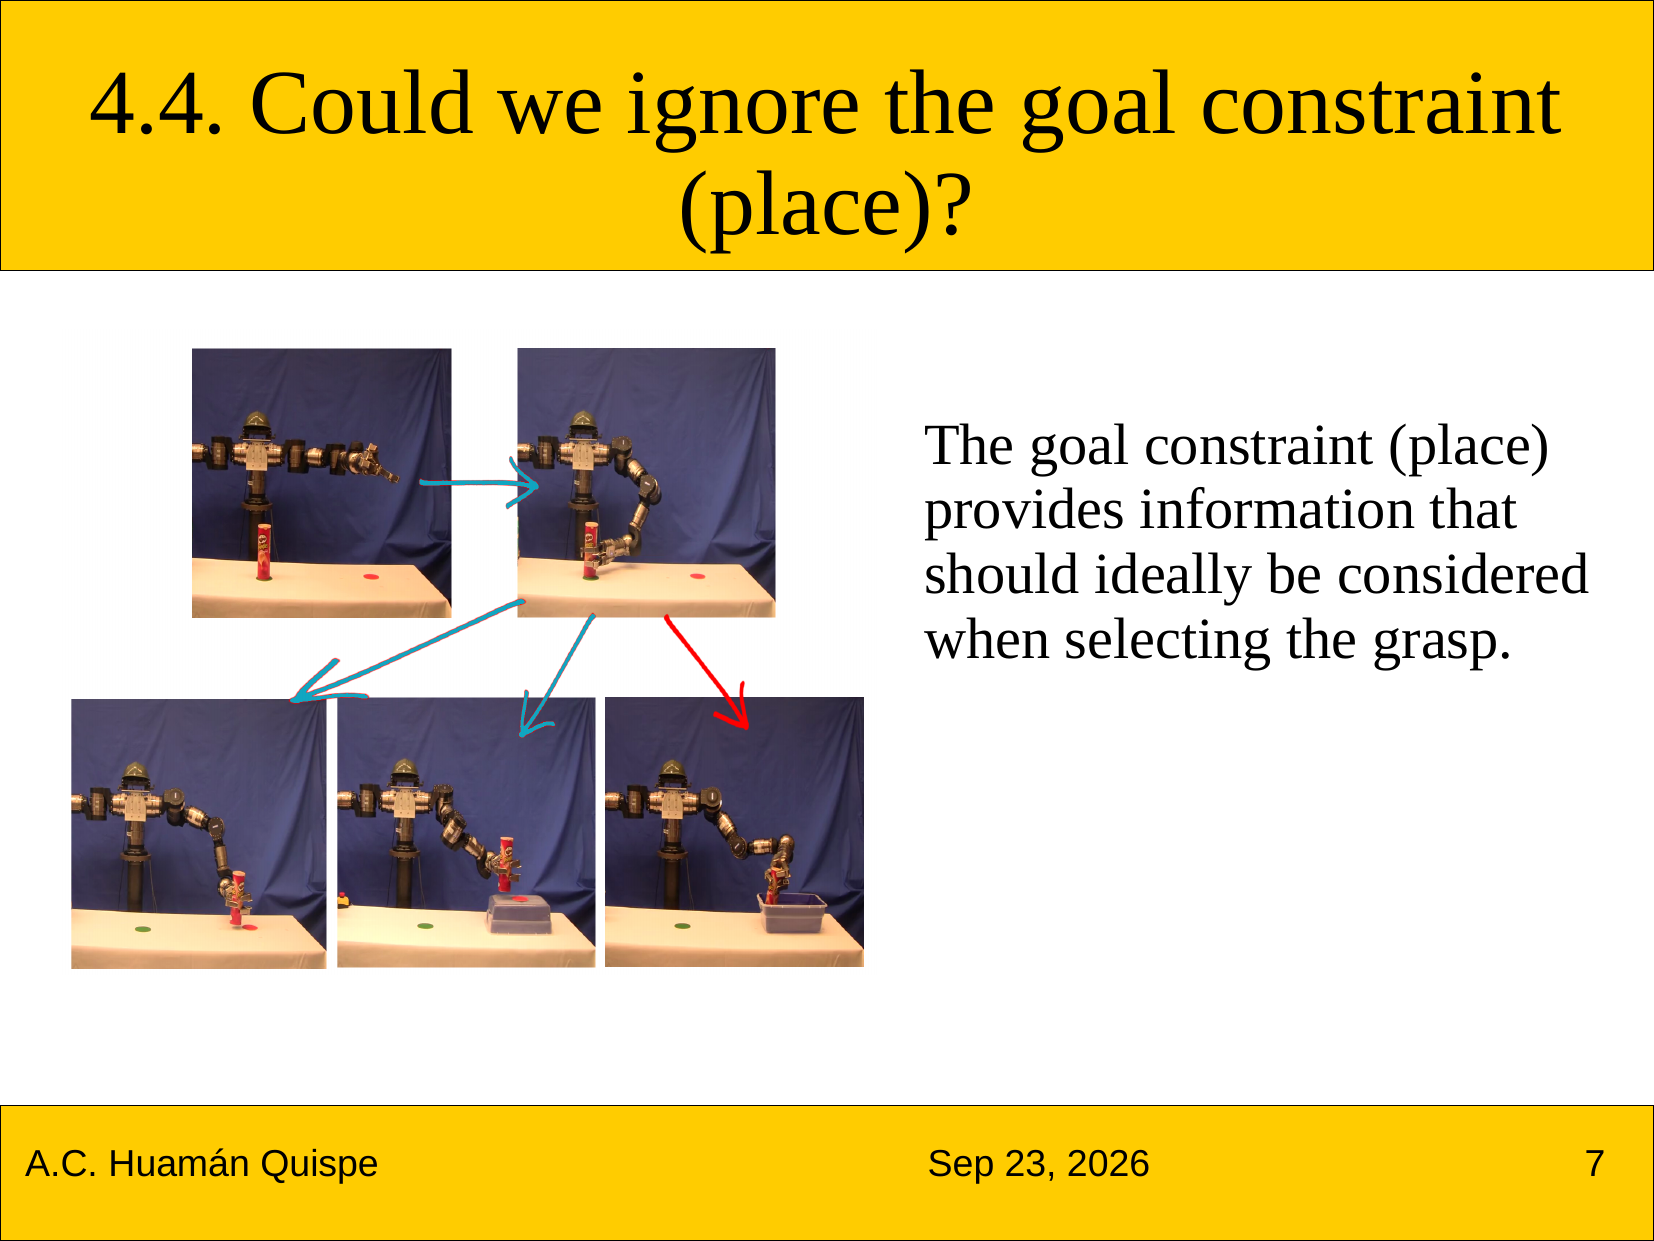

# 4.4. Could we ignore the goal constraint (place)?
The goal constraint (place)
provides information that
should ideally be considered
when selecting the grasp.